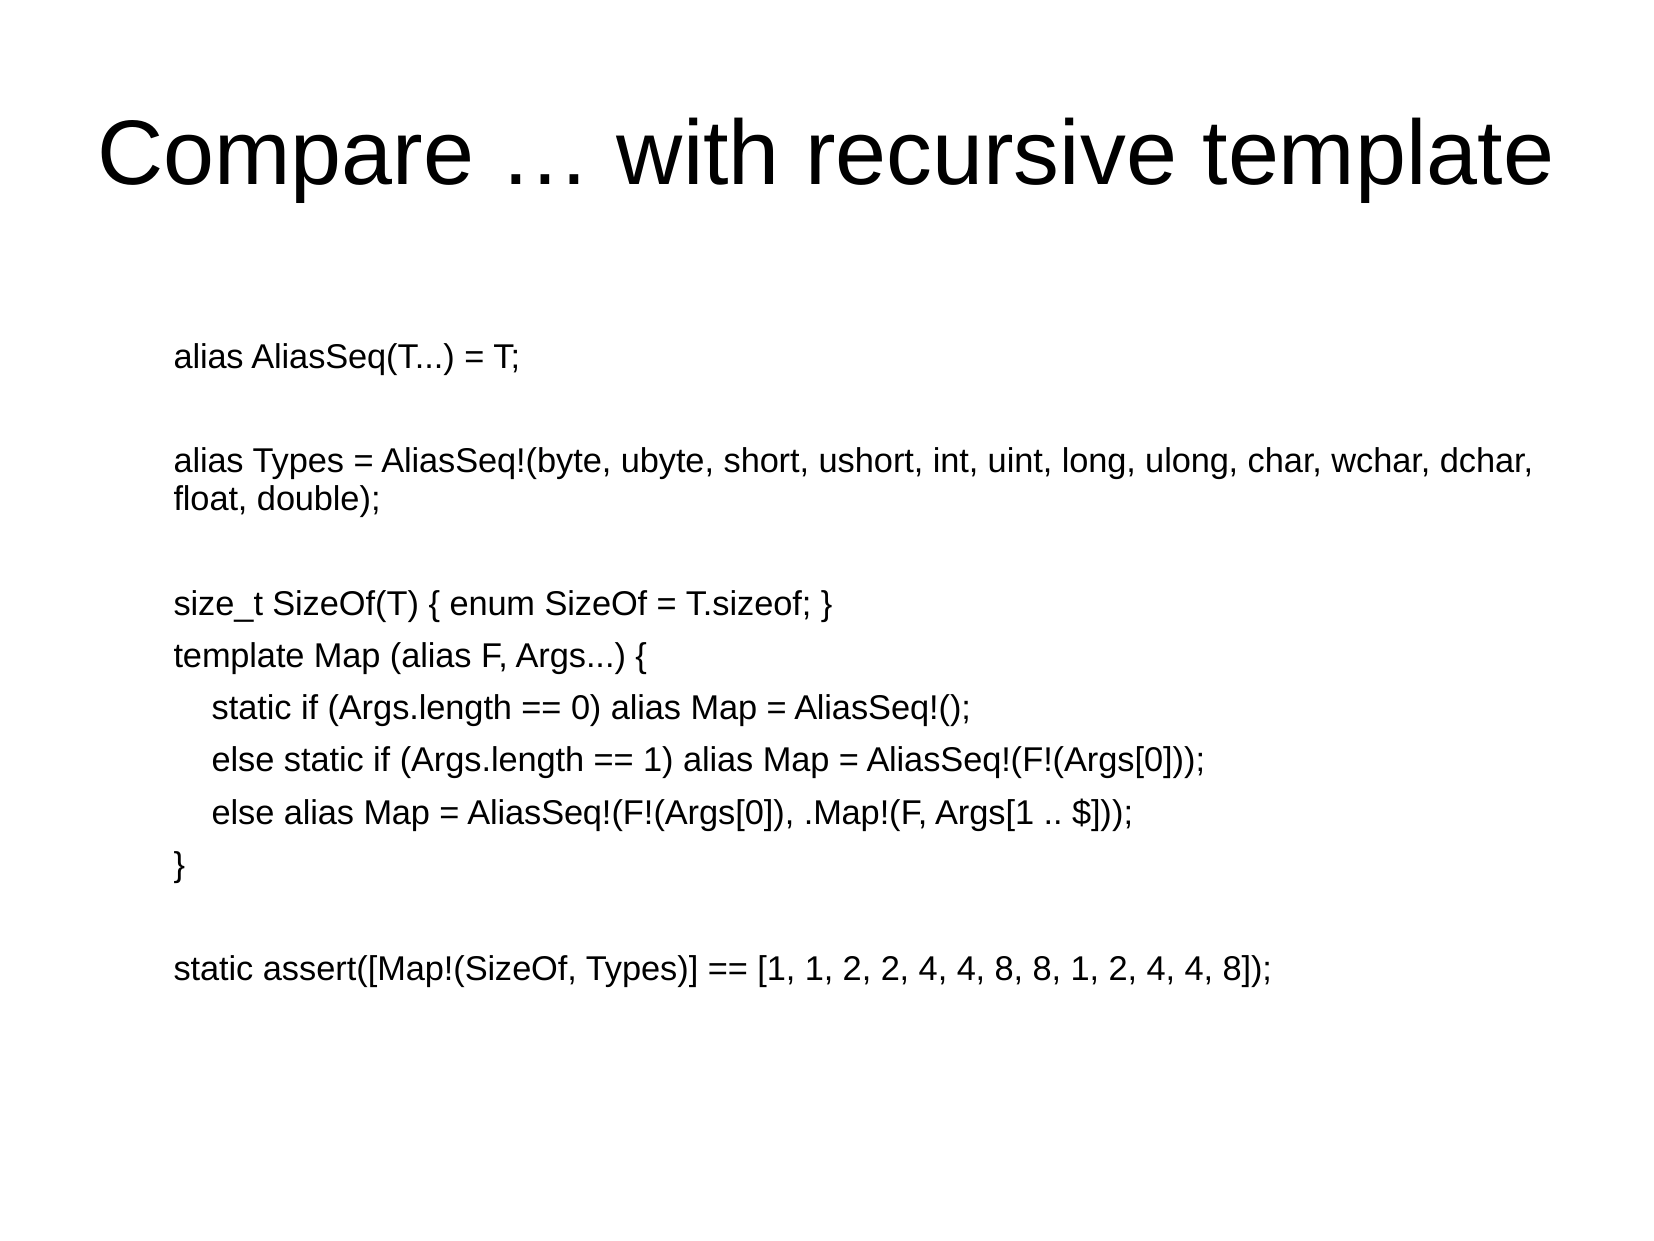

# Compare … with recursive template
alias AliasSeq(T...) = T;
alias Types = AliasSeq!(byte, ubyte, short, ushort, int, uint, long, ulong, char, wchar, dchar, float, double);
size_t SizeOf(T) { enum SizeOf = T.sizeof; }
template Map (alias F, Args...) {
 static if (Args.length == 0) alias Map = AliasSeq!();
 else static if (Args.length == 1) alias Map = AliasSeq!(F!(Args[0]));
 else alias Map = AliasSeq!(F!(Args[0]), .Map!(F, Args[1 .. $]));
}
static assert([Map!(SizeOf, Types)] == [1, 1, 2, 2, 4, 4, 8, 8, 1, 2, 4, 4, 8]);